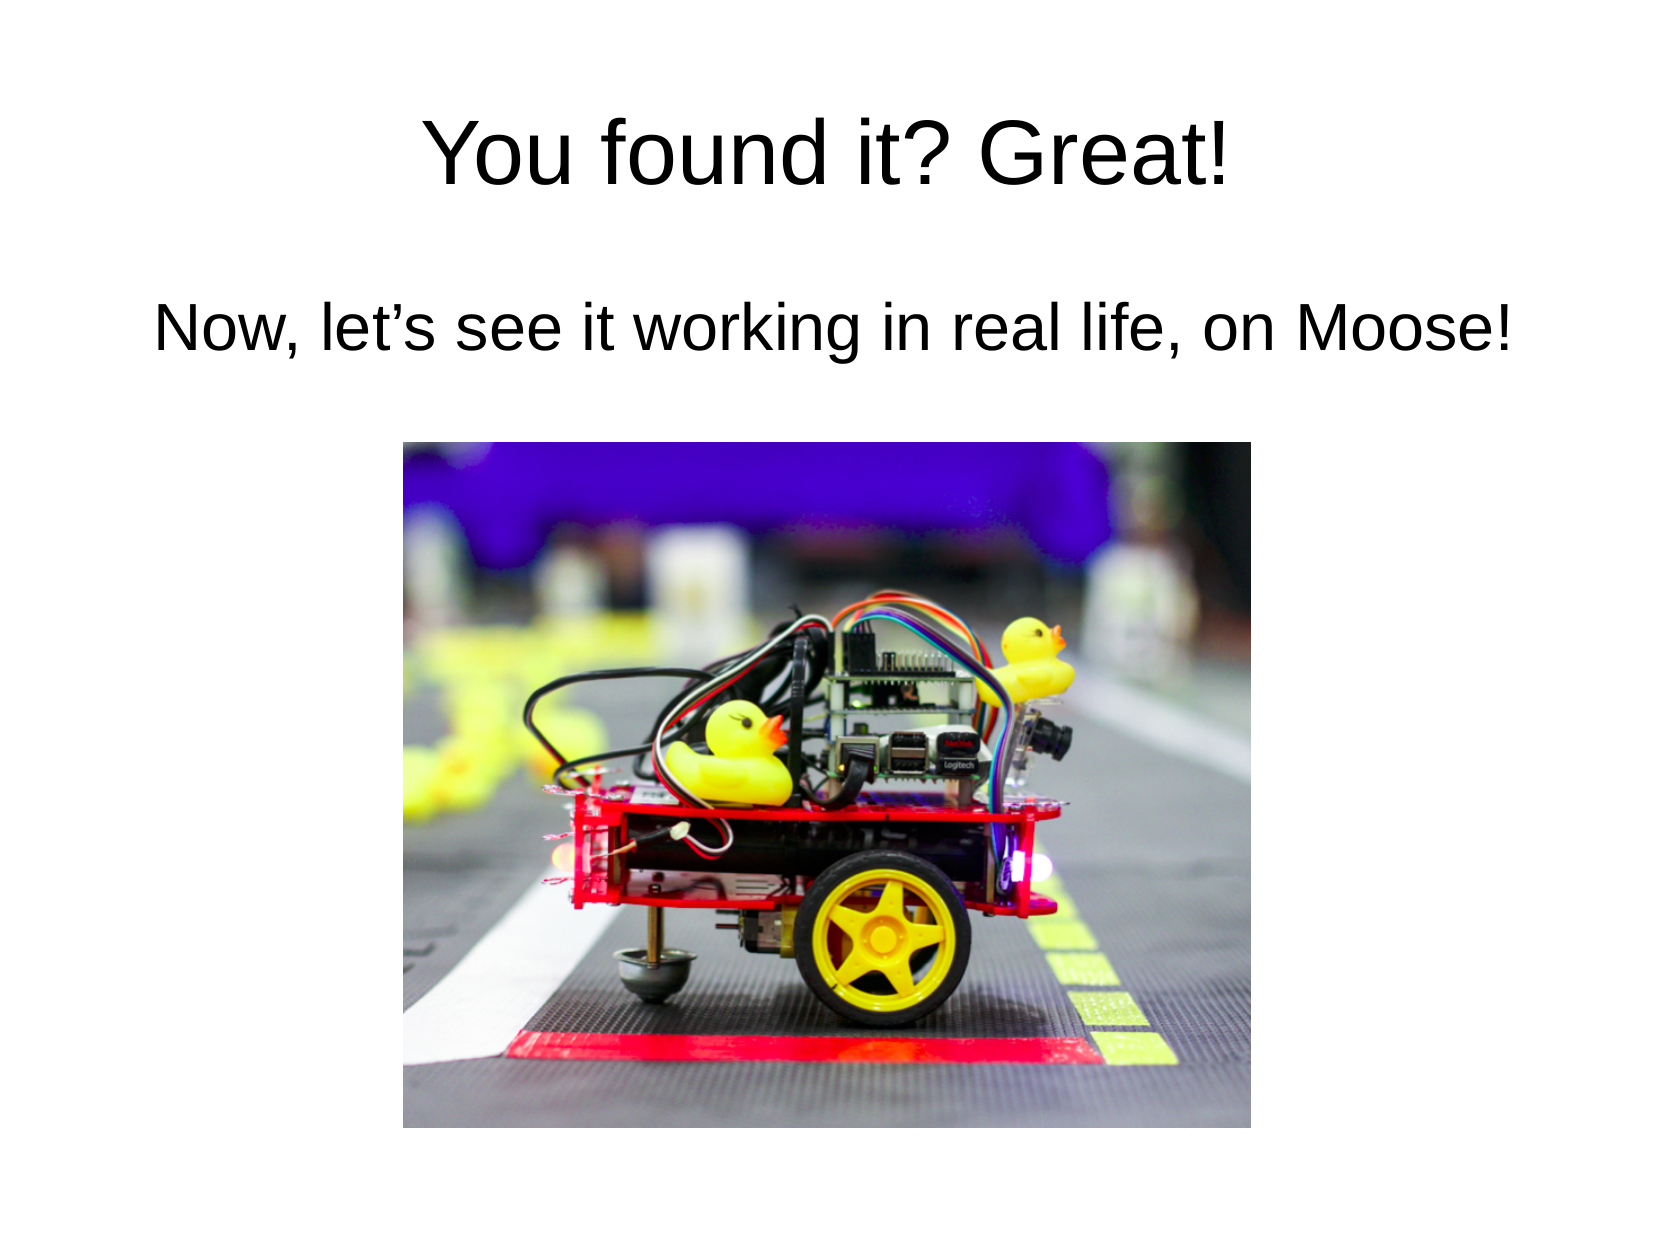

# You found it? Great!
Now, let’s see it working in real life, on Moose!